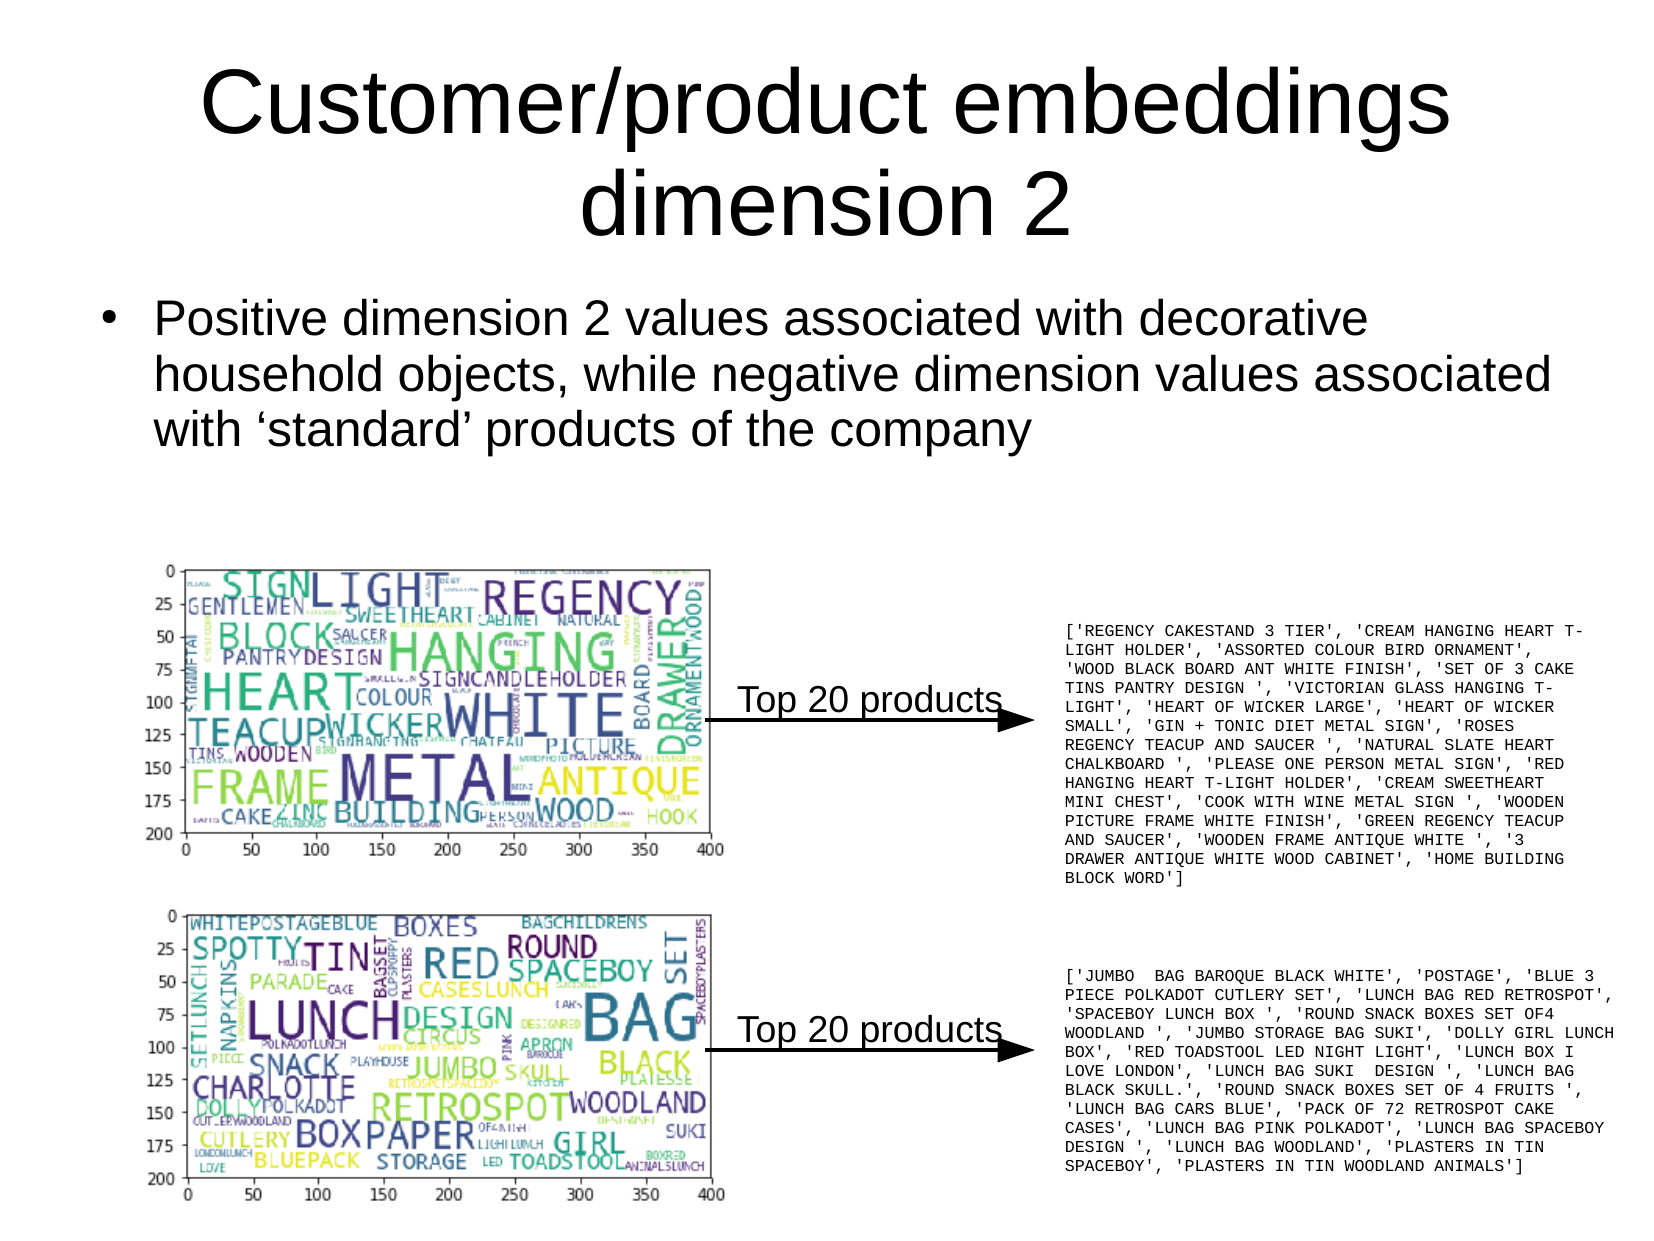

# Customer/product embeddings dimension 2
Positive dimension 2 values associated with decorative household objects, while negative dimension values associated with ‘standard’ products of the company
['REGENCY CAKESTAND 3 TIER', 'CREAM HANGING HEART T-LIGHT HOLDER', 'ASSORTED COLOUR BIRD ORNAMENT', 'WOOD BLACK BOARD ANT WHITE FINISH', 'SET OF 3 CAKE TINS PANTRY DESIGN ', 'VICTORIAN GLASS HANGING T-LIGHT', 'HEART OF WICKER LARGE', 'HEART OF WICKER SMALL', 'GIN + TONIC DIET METAL SIGN', 'ROSES REGENCY TEACUP AND SAUCER ', 'NATURAL SLATE HEART CHALKBOARD ', 'PLEASE ONE PERSON METAL SIGN', 'RED HANGING HEART T-LIGHT HOLDER', 'CREAM SWEETHEART MINI CHEST', 'COOK WITH WINE METAL SIGN ', 'WOODEN PICTURE FRAME WHITE FINISH', 'GREEN REGENCY TEACUP AND SAUCER', 'WOODEN FRAME ANTIQUE WHITE ', '3 DRAWER ANTIQUE WHITE WOOD CABINET', 'HOME BUILDING BLOCK WORD']
Top 20 products
['JUMBO BAG BAROQUE BLACK WHITE', 'POSTAGE', 'BLUE 3 PIECE POLKADOT CUTLERY SET', 'LUNCH BAG RED RETROSPOT', 'SPACEBOY LUNCH BOX ', 'ROUND SNACK BOXES SET OF4 WOODLAND ', 'JUMBO STORAGE BAG SUKI', 'DOLLY GIRL LUNCH BOX', 'RED TOADSTOOL LED NIGHT LIGHT', 'LUNCH BOX I LOVE LONDON', 'LUNCH BAG SUKI DESIGN ', 'LUNCH BAG BLACK SKULL.', 'ROUND SNACK BOXES SET OF 4 FRUITS ', 'LUNCH BAG CARS BLUE', 'PACK OF 72 RETROSPOT CAKE CASES', 'LUNCH BAG PINK POLKADOT', 'LUNCH BAG SPACEBOY DESIGN ', 'LUNCH BAG WOODLAND', 'PLASTERS IN TIN SPACEBOY', 'PLASTERS IN TIN WOODLAND ANIMALS']
Top 20 products